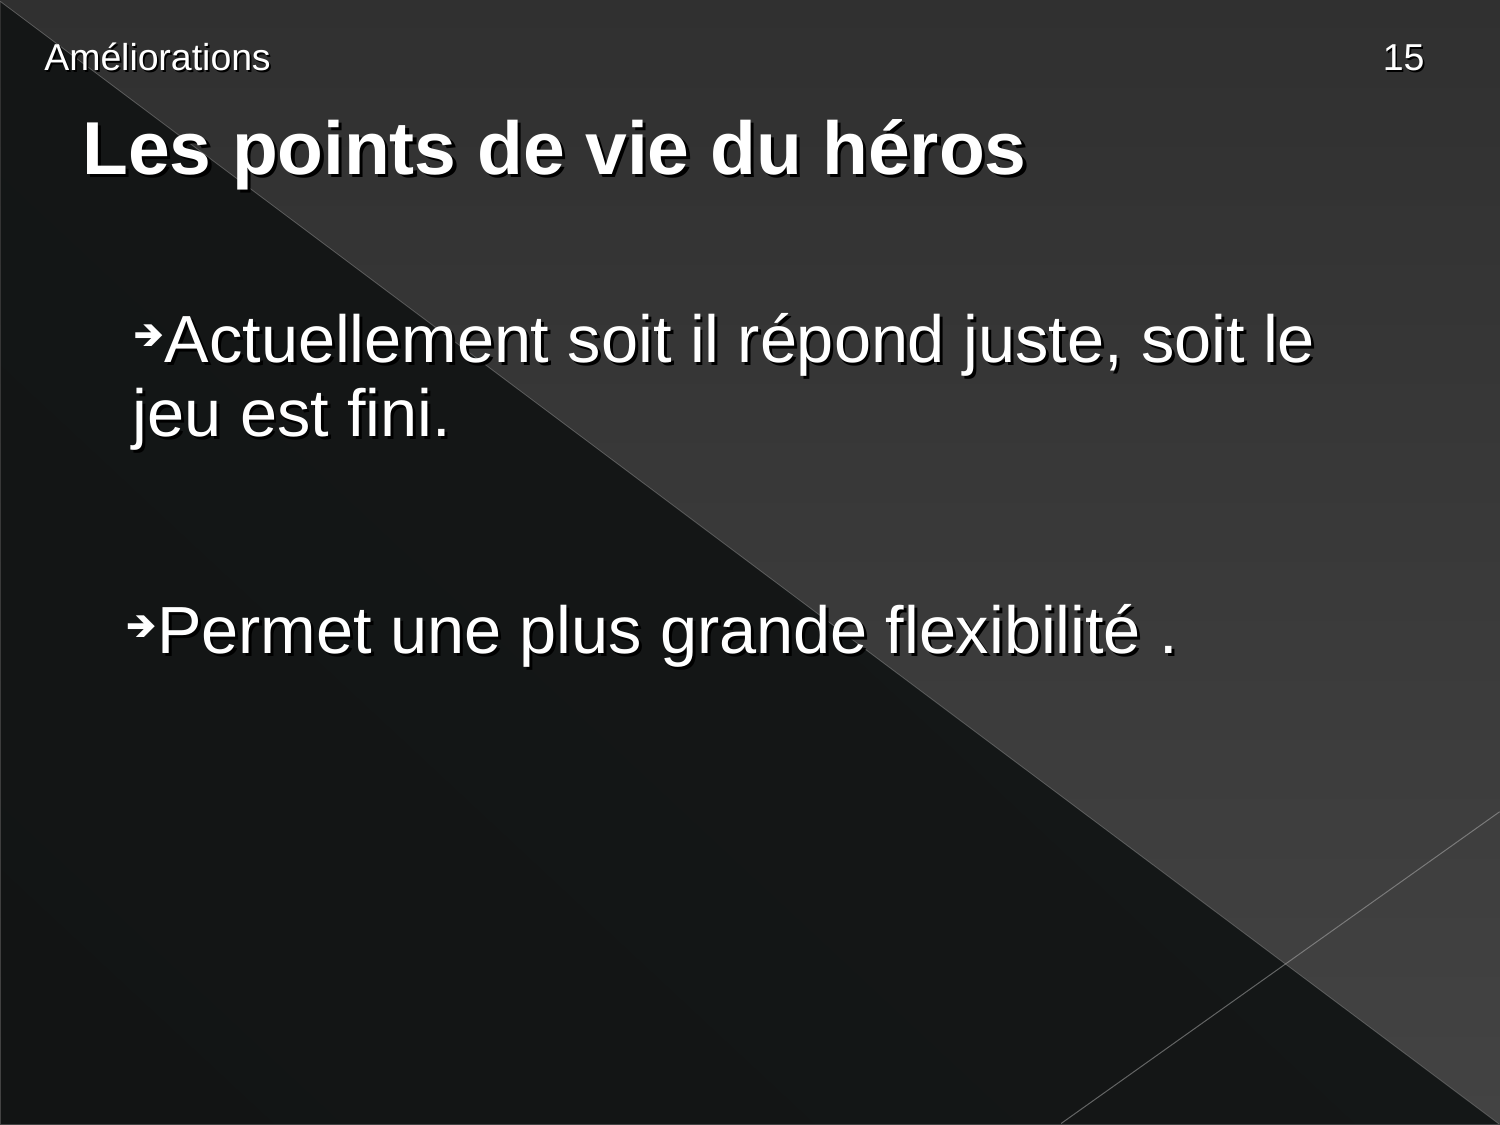

Améliorations 														 15
# Les points de vie du héros
Actuellement soit il répond juste, soit le jeu est fini.
Permet une plus grande flexibilité .